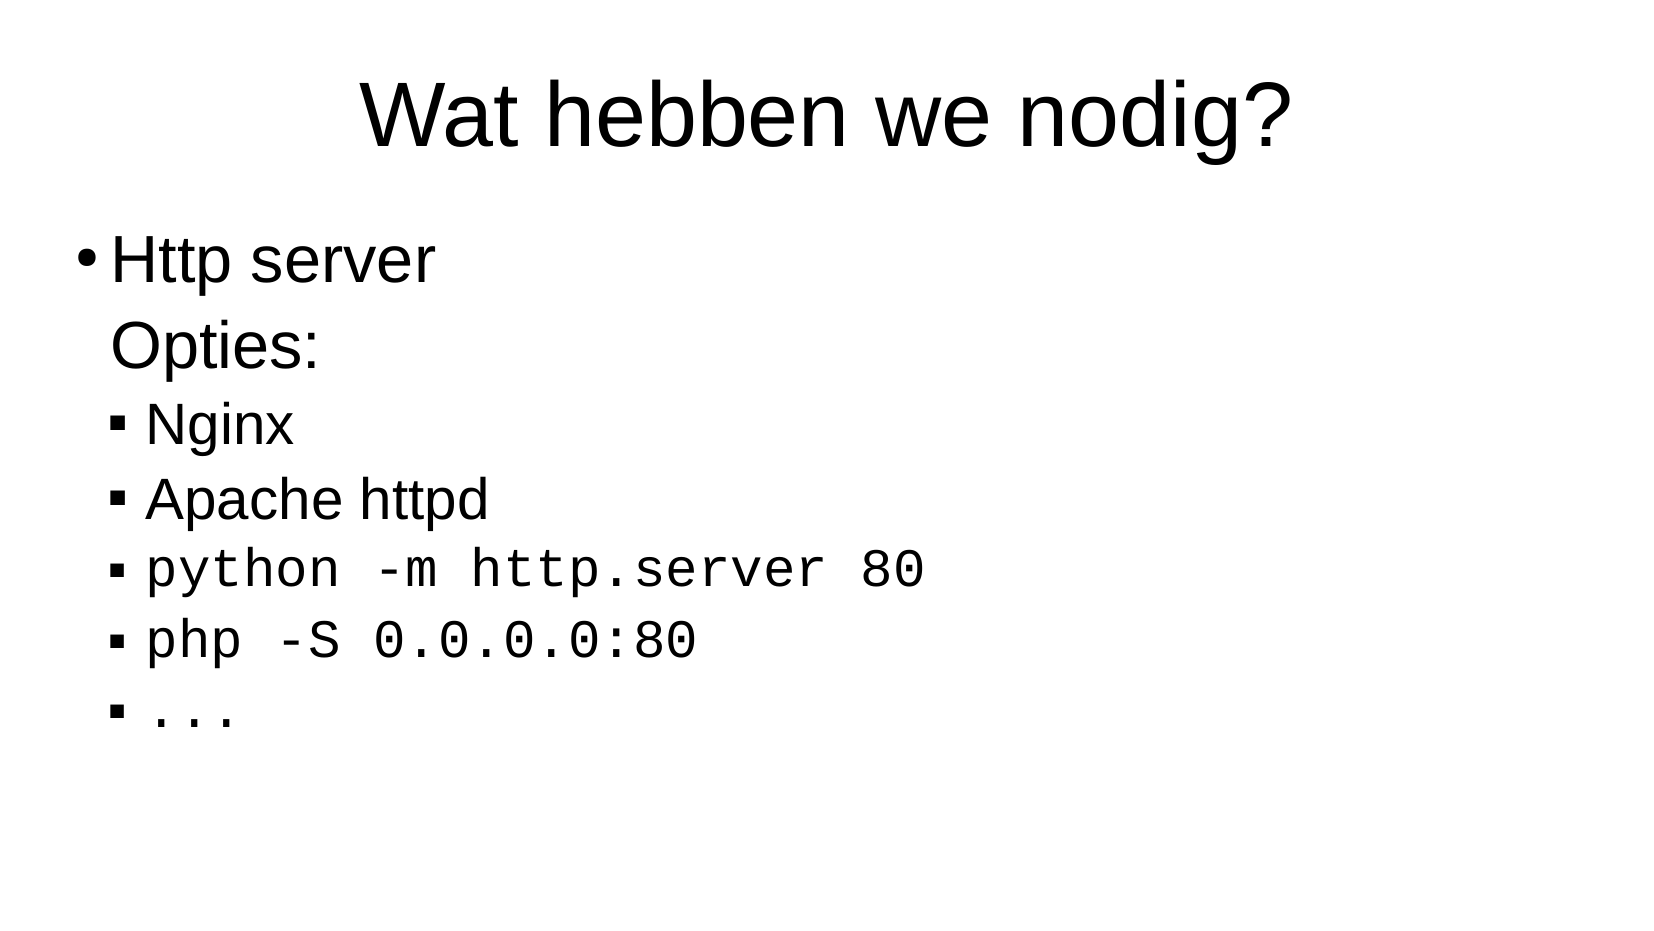

Wat hebben we nodig?
# Http server Opties:
Nginx
Apache httpd
python -m http.server 80
php -S 0.0.0.0:80
...